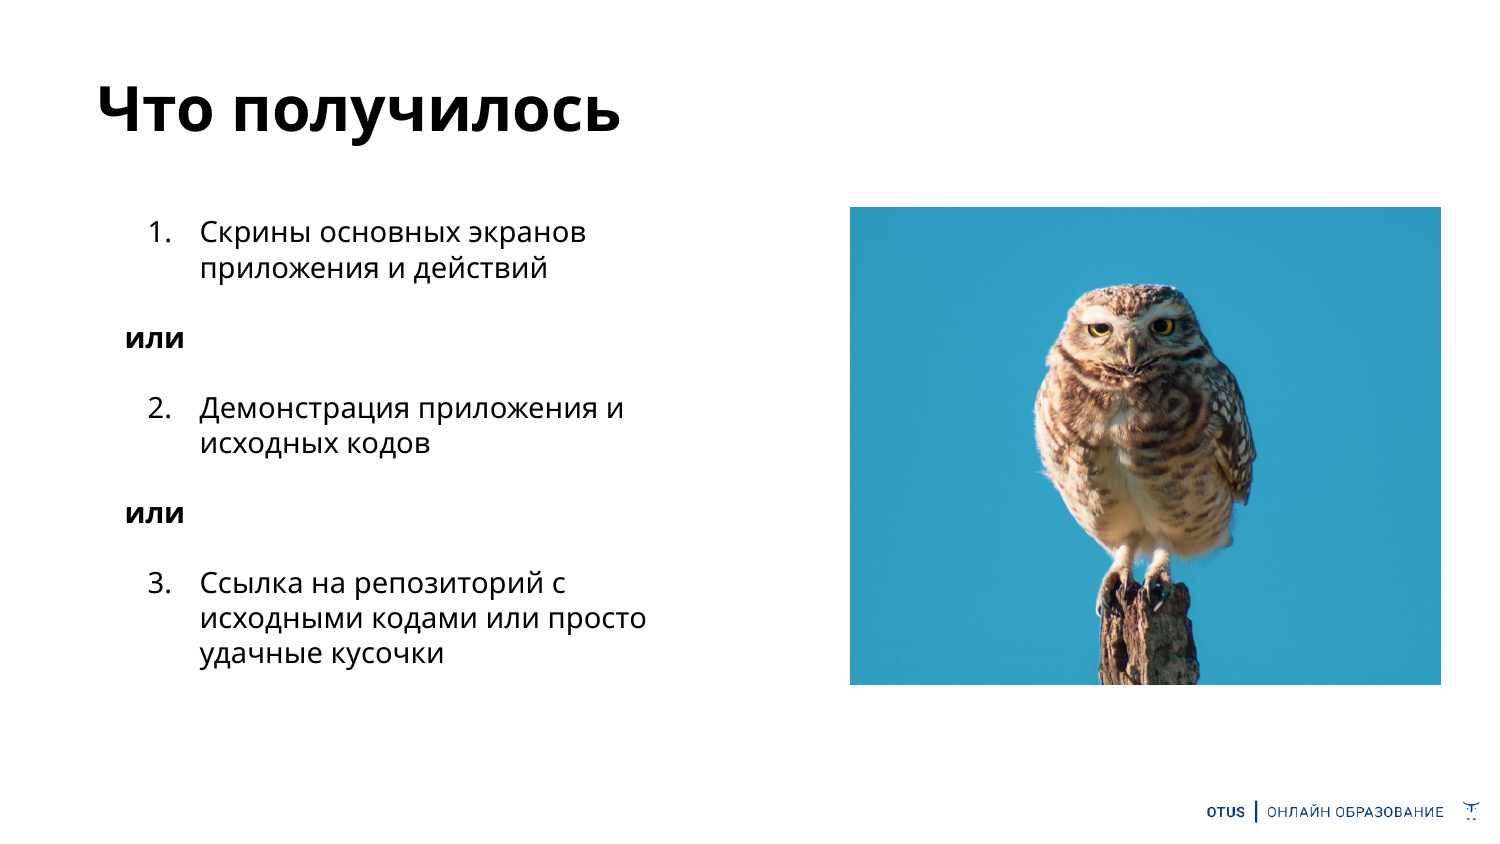

# Что получилось
Скрины основных экранов приложения и действий
или
Демонстрация приложения и исходных кодов
или
Ссылка на репозиторий с исходными кодами или просто удачные кусочки